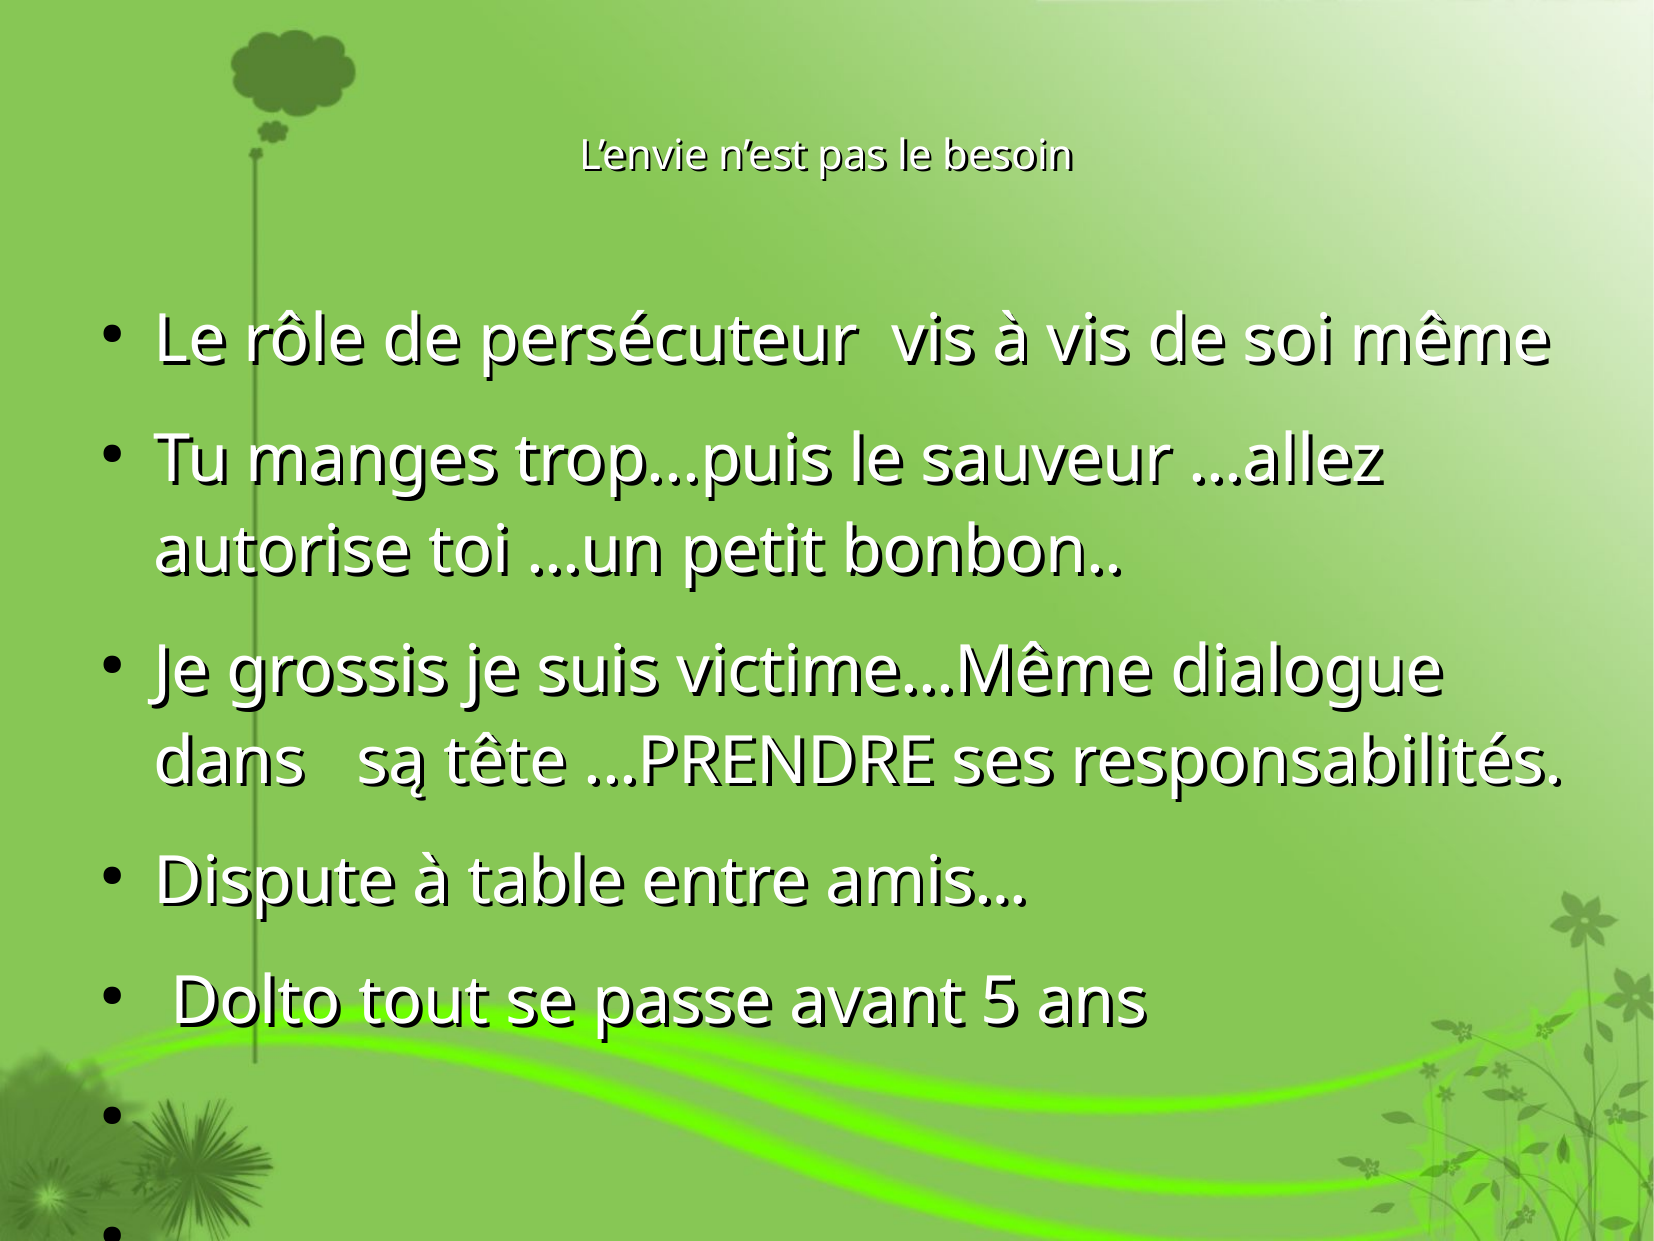

# L’envie n’est pas le besoin
Le rôle de persécuteur vis à vis de soi même
Tu manges trop...puis le sauveur ...allez autorise toi ...un petit bonbon..
Je grossis je suis victime...Même dialogue dans są tête ...PRENDRE ses responsabilités.
Dispute à table entre amis…
 Dolto tout se passe avant 5 ans